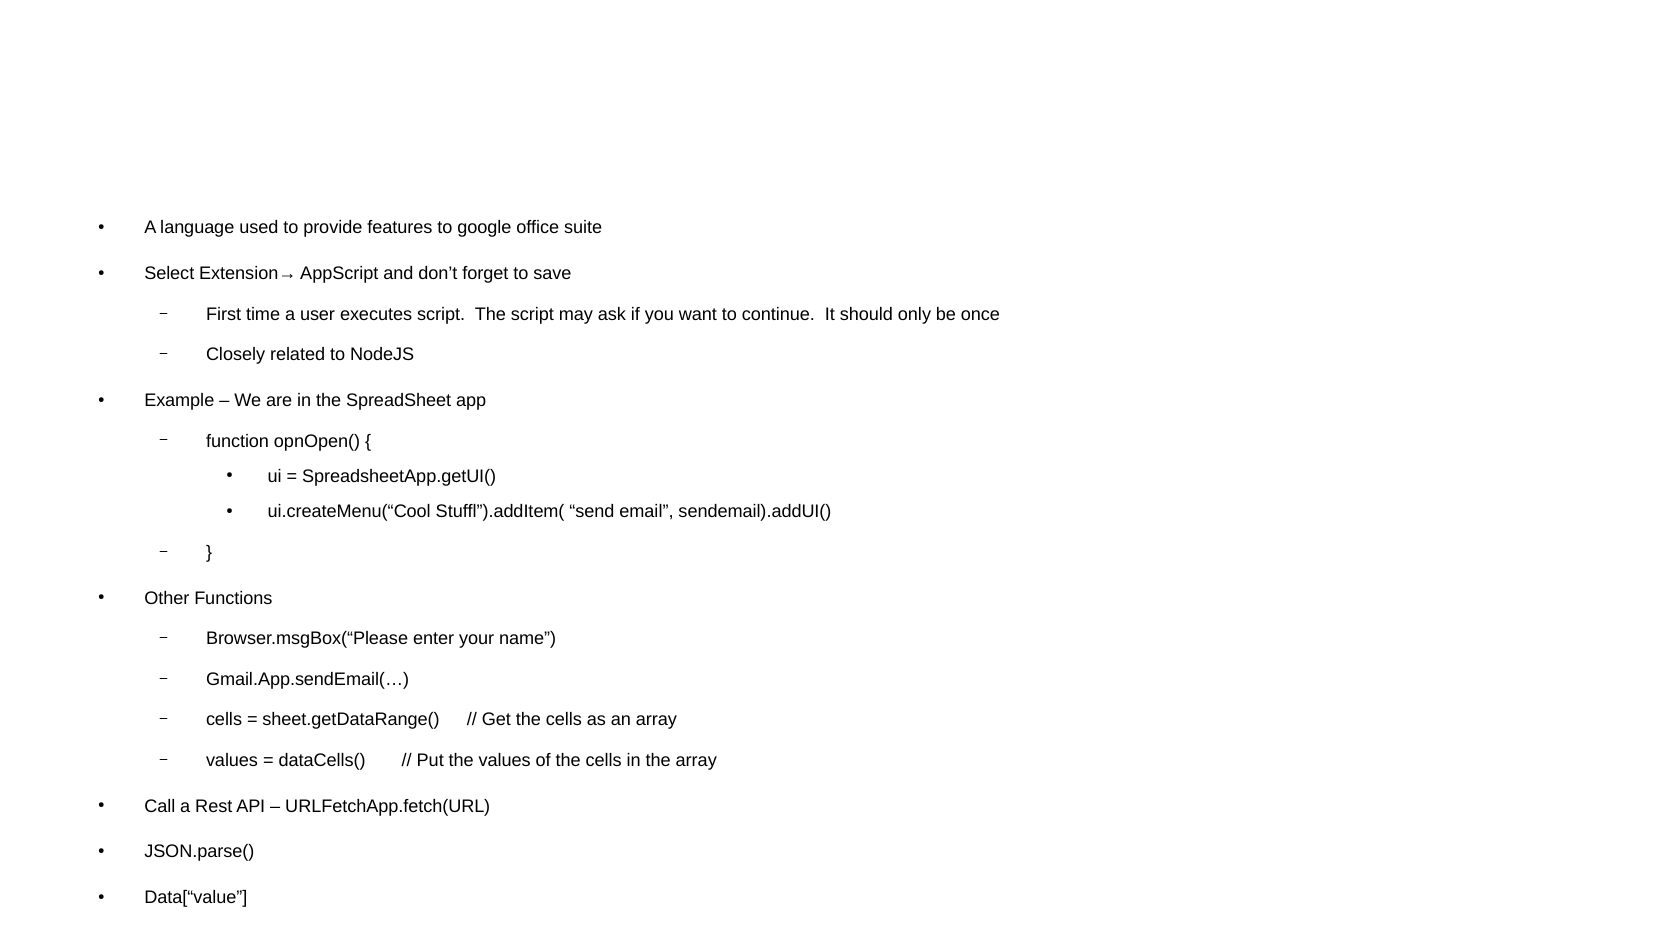

#
A language used to provide features to google office suite
Select Extension→ AppScript and don’t forget to save
First time a user executes script. The script may ask if you want to continue. It should only be once
Closely related to NodeJS
Example – We are in the SpreadSheet app
function opnOpen() {
ui = SpreadsheetApp.getUI()
ui.createMenu(“Cool Stuffl”).addItem( “send email”, sendemail).addUI()
}
Other Functions
Browser.msgBox(“Please enter your name”)
Gmail.App.sendEmail(…)
cells = sheet.getDataRange() 			// Get the cells as an array
values = dataCells()				// Put the values of the cells in the array
Call a Rest API – URLFetchApp.fetch(URL)
JSON.parse()
Data[“value”]